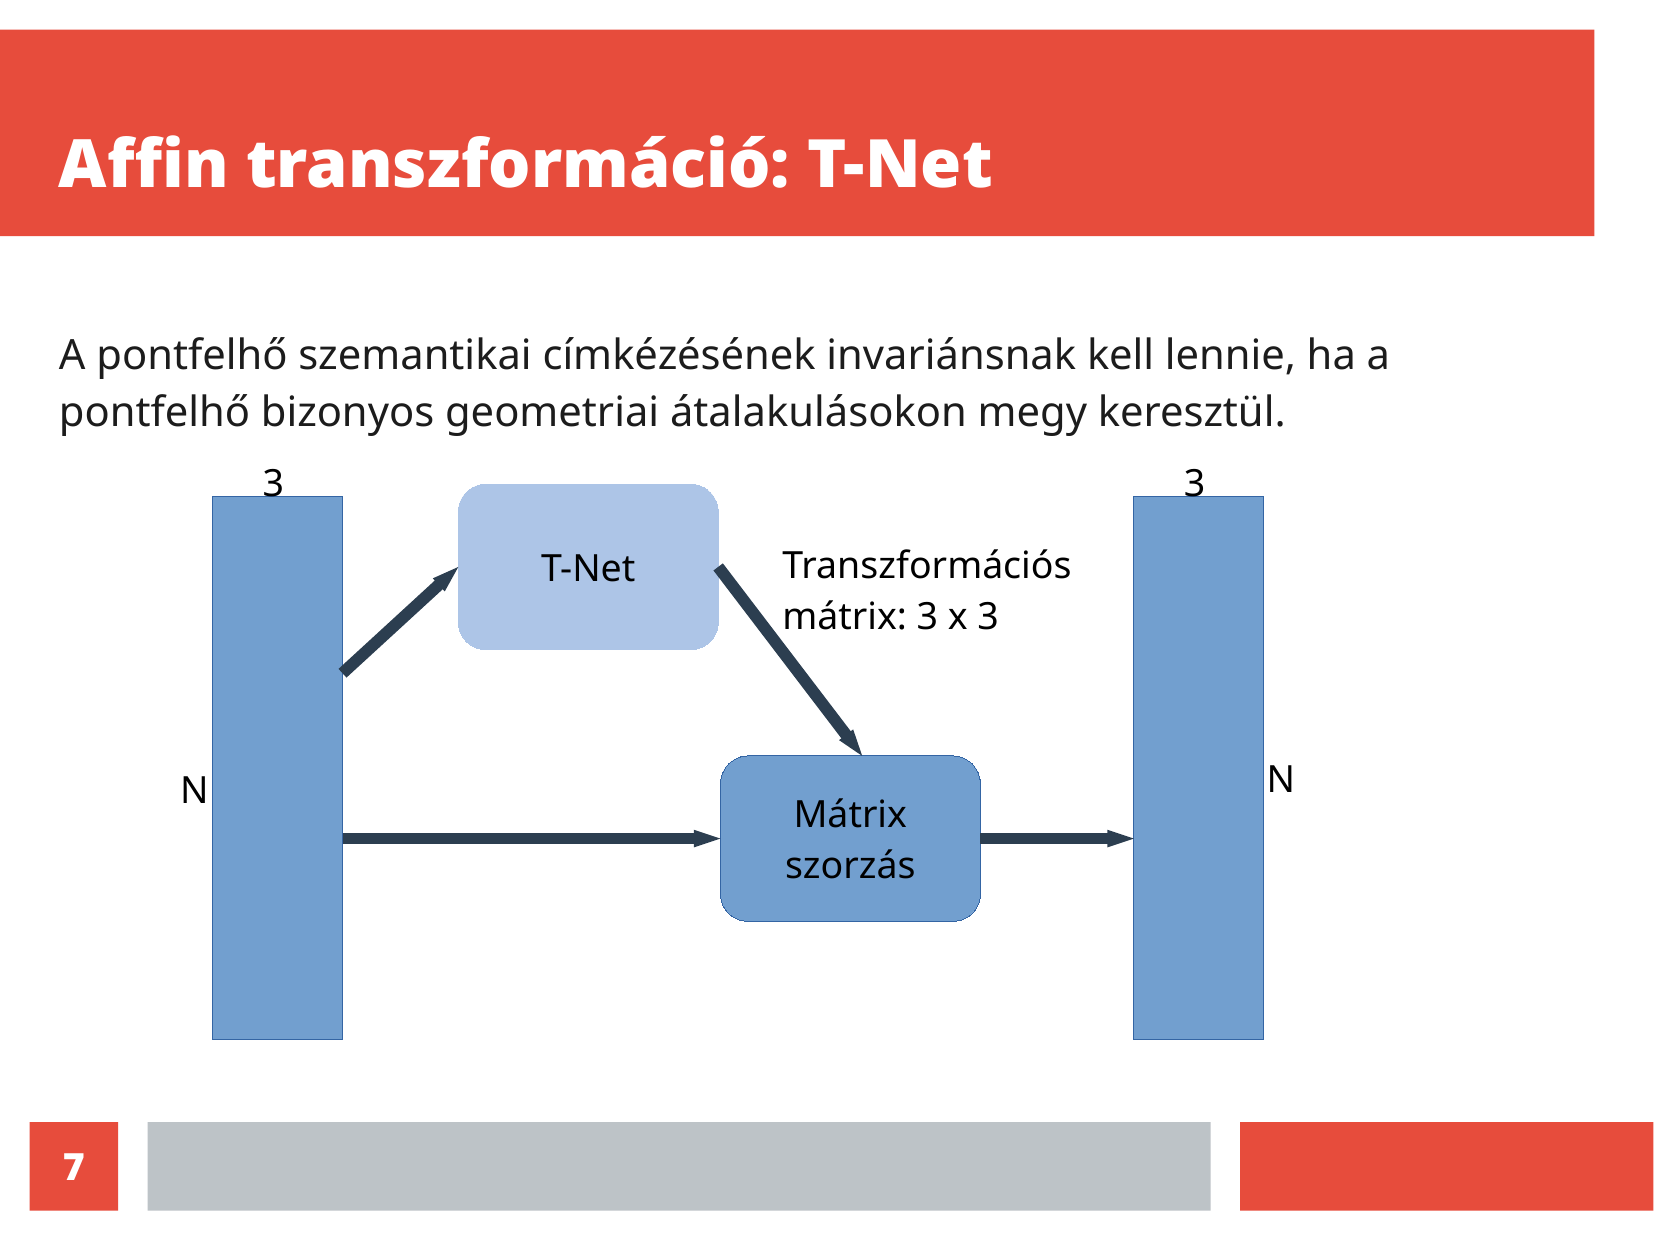

# Affin transzformáció: T-Net
A pontfelhő szemantikai címkézésének invariánsnak kell lennie, ha a pontfelhő bizonyos geometriai átalakulásokon megy keresztül.
3
3
T-Net
Transzformációs mátrix: 3 x 3
N
N
Mátrix
szorzás
7